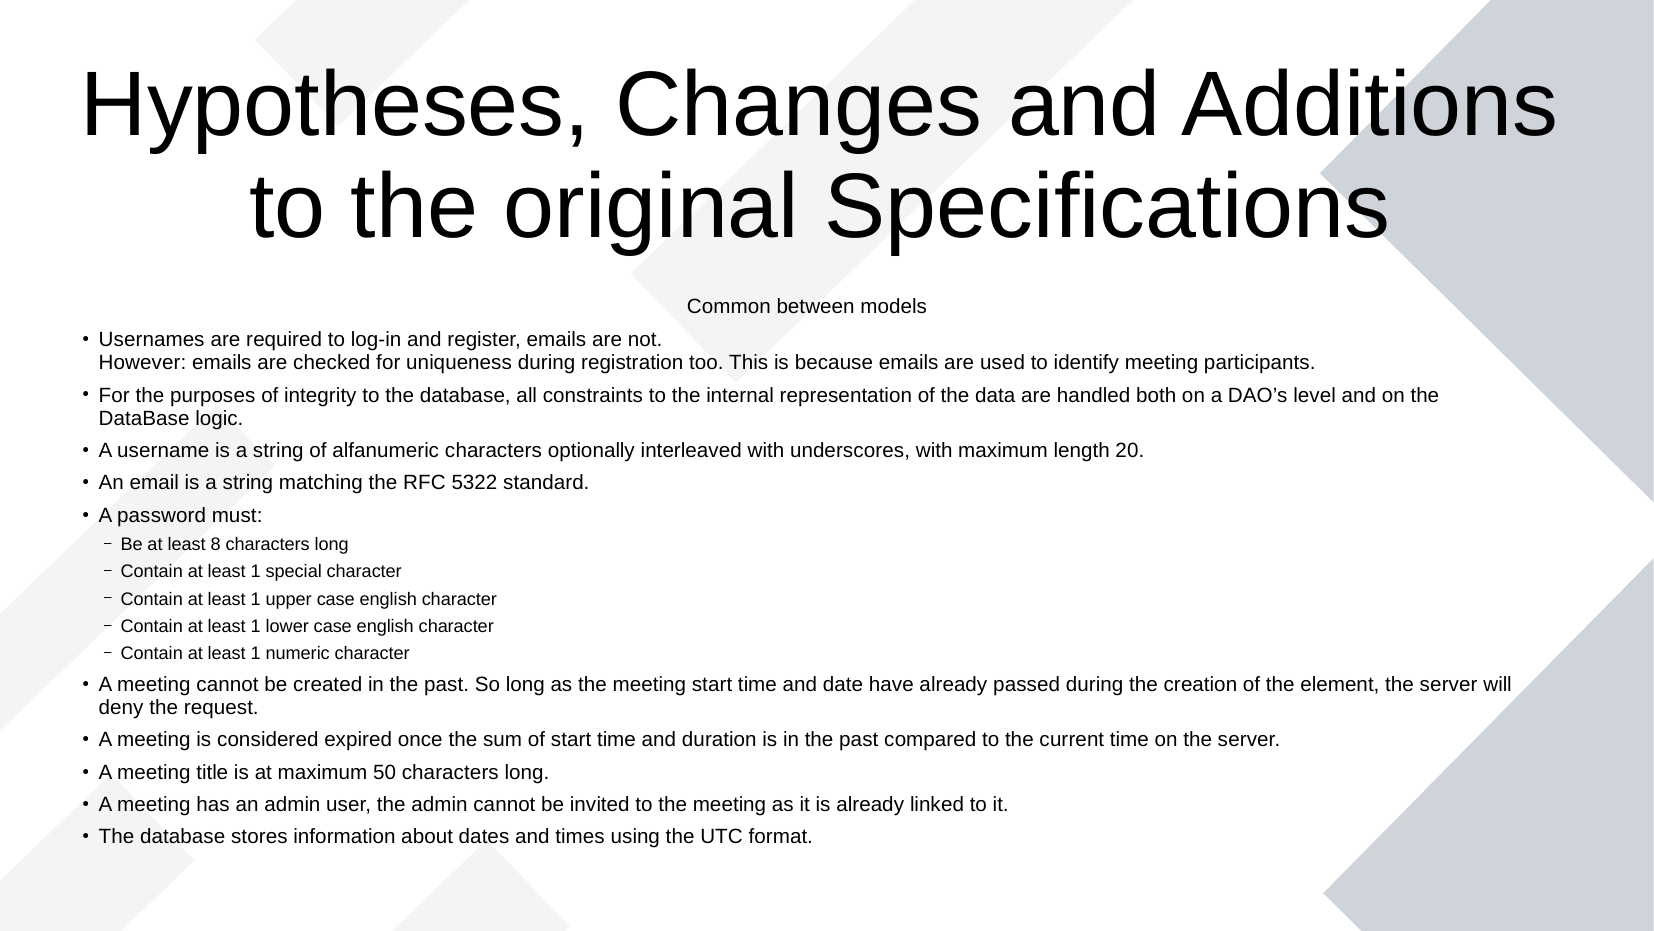

# Hypotheses, Changes and Additions to the original Specifications
Common between models
Usernames are required to log-in and register, emails are not.
However: emails are checked for uniqueness during registration too. This is because emails are used to identify meeting participants.
For the purposes of integrity to the database, all constraints to the internal representation of the data are handled both on a DAO’s level and on the DataBase logic.
A username is a string of alfanumeric characters optionally interleaved with underscores, with maximum length 20.
An email is a string matching the RFC 5322 standard.
A password must:
Be at least 8 characters long
Contain at least 1 special character
Contain at least 1 upper case english character
Contain at least 1 lower case english character
Contain at least 1 numeric character
A meeting cannot be created in the past. So long as the meeting start time and date have already passed during the creation of the element, the server will deny the request.
A meeting is considered expired once the sum of start time and duration is in the past compared to the current time on the server.
A meeting title is at maximum 50 characters long.
A meeting has an admin user, the admin cannot be invited to the meeting as it is already linked to it.
The database stores information about dates and times using the UTC format.